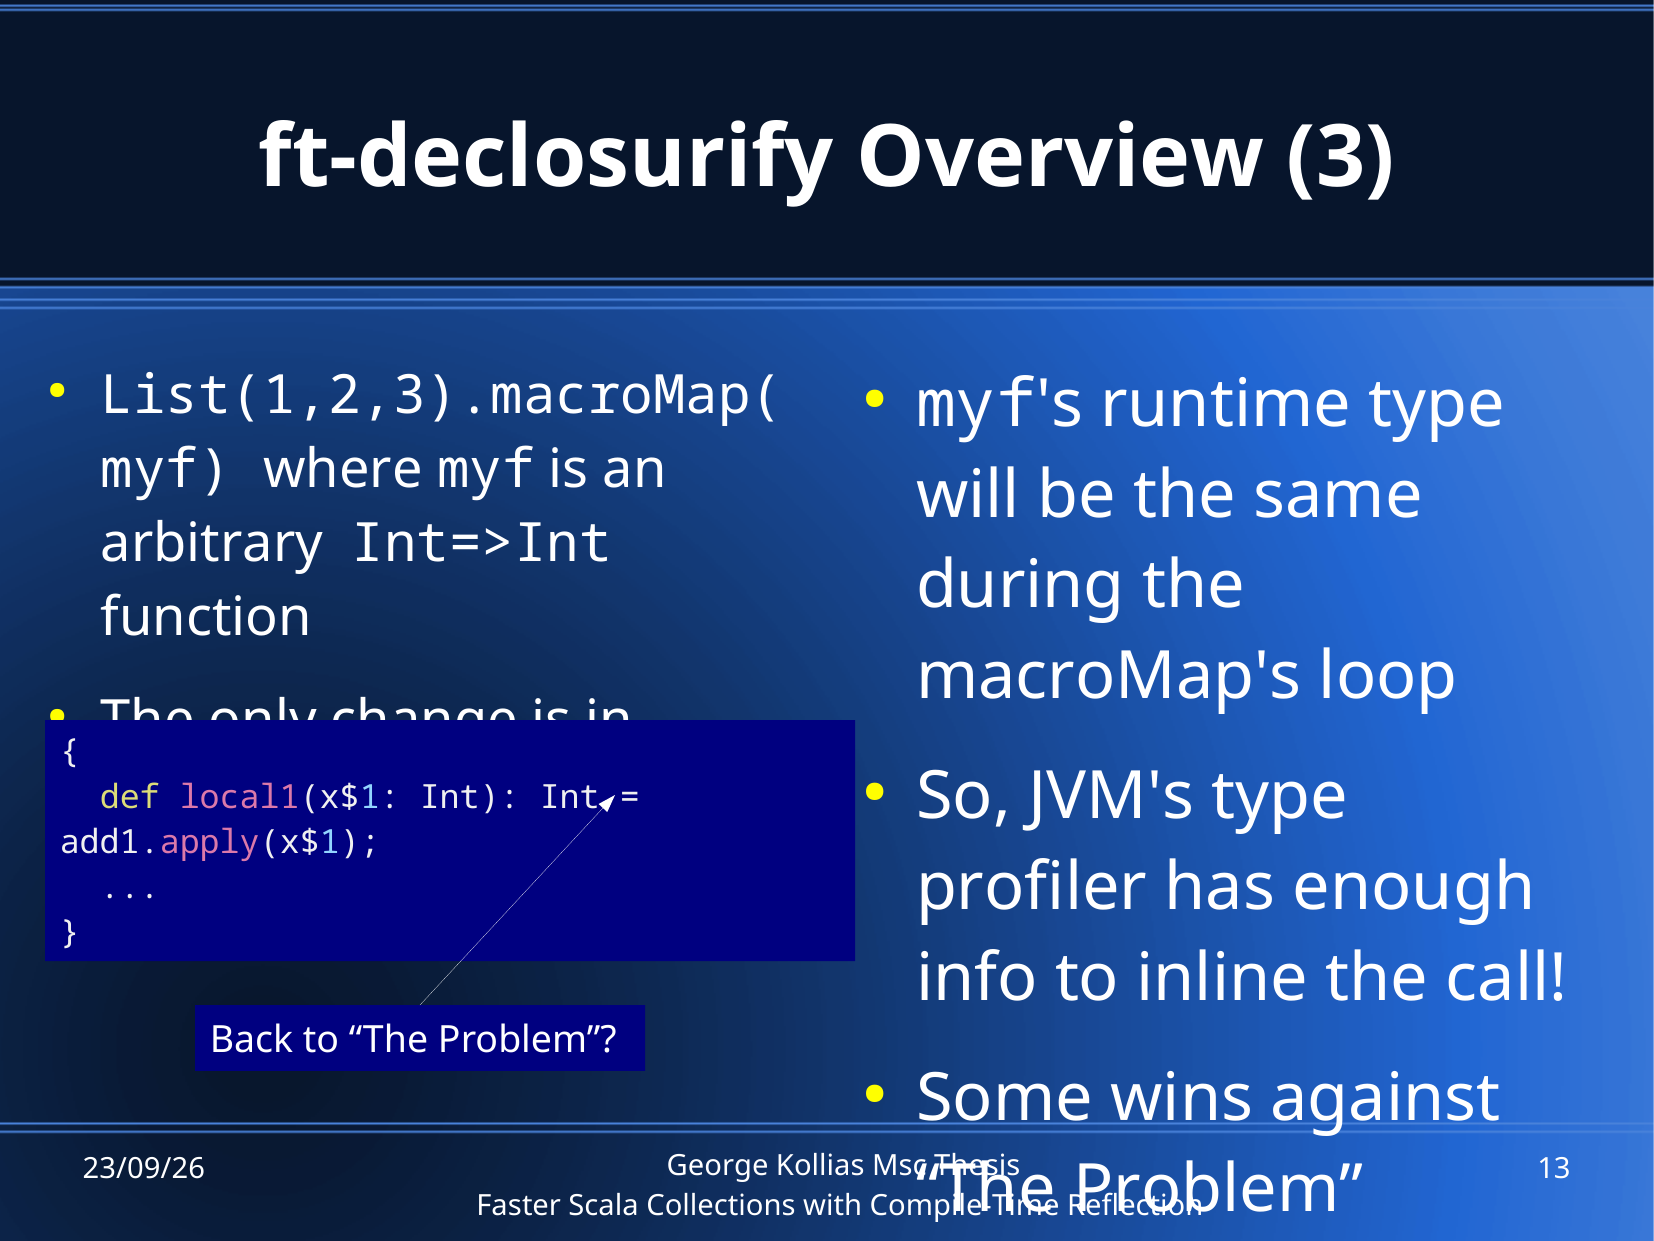

# ft-declosurify Overview (3)
List(1,2,3).macroMap(myf) where myf is an arbitrary Int=>Int function
The only change is in local1's body:
myf's runtime type will be the same during the macroMap's loop
So, JVM's type profiler has enough info to inline the call!
Some wins against “The Problem”
{
 def local1(x$1: Int): Int = add1.apply(x$1);
 ...
}
Back to “The Problem”?
13